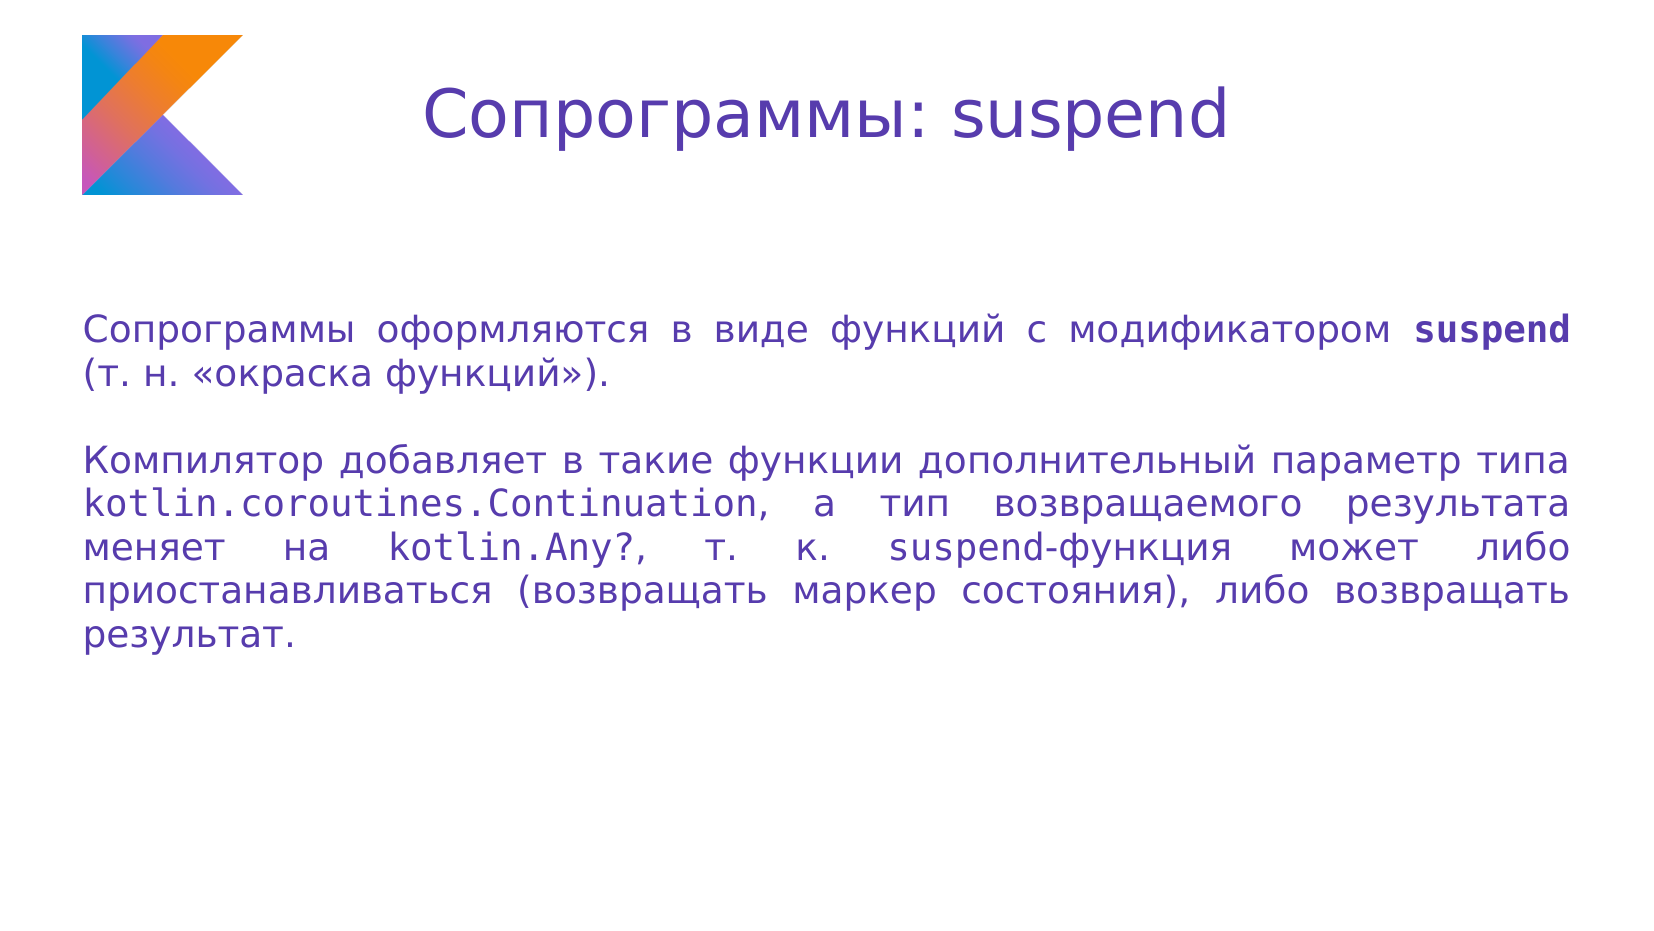

# Сопрограммы: suspend
Сопрограммы оформляются в виде функций с модификатором suspend (т. н. «окраска функций»).
Компилятор добавляет в такие функции дополнительный параметр типа kotlin.coroutines.Continuation, а тип возвращаемого результата меняет на kotlin.Any?, т. к. suspend-функция может либо приостанавливаться (возвращать маркер состояния), либо возвращать результат.